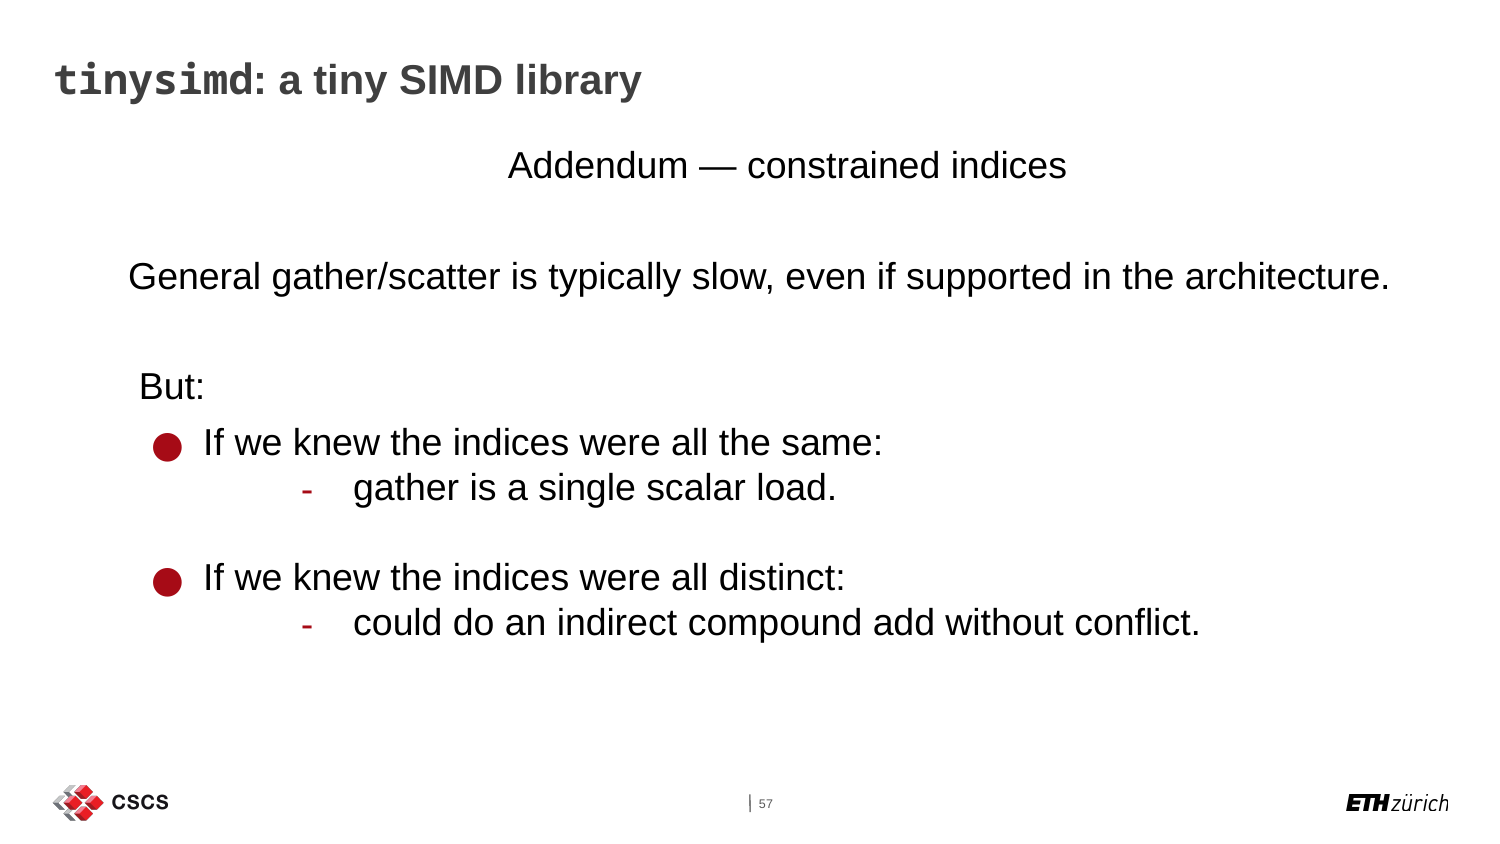

# tinysimd: a tiny SIMD library
Addendum — constrained indices
General gather/scatter is typically slow, even if supported in the architecture.
 But:
If we knew the indices were all the same:
gather is a single scalar load.
If we knew the indices were all distinct:
could do an indirect compound add without conflict.